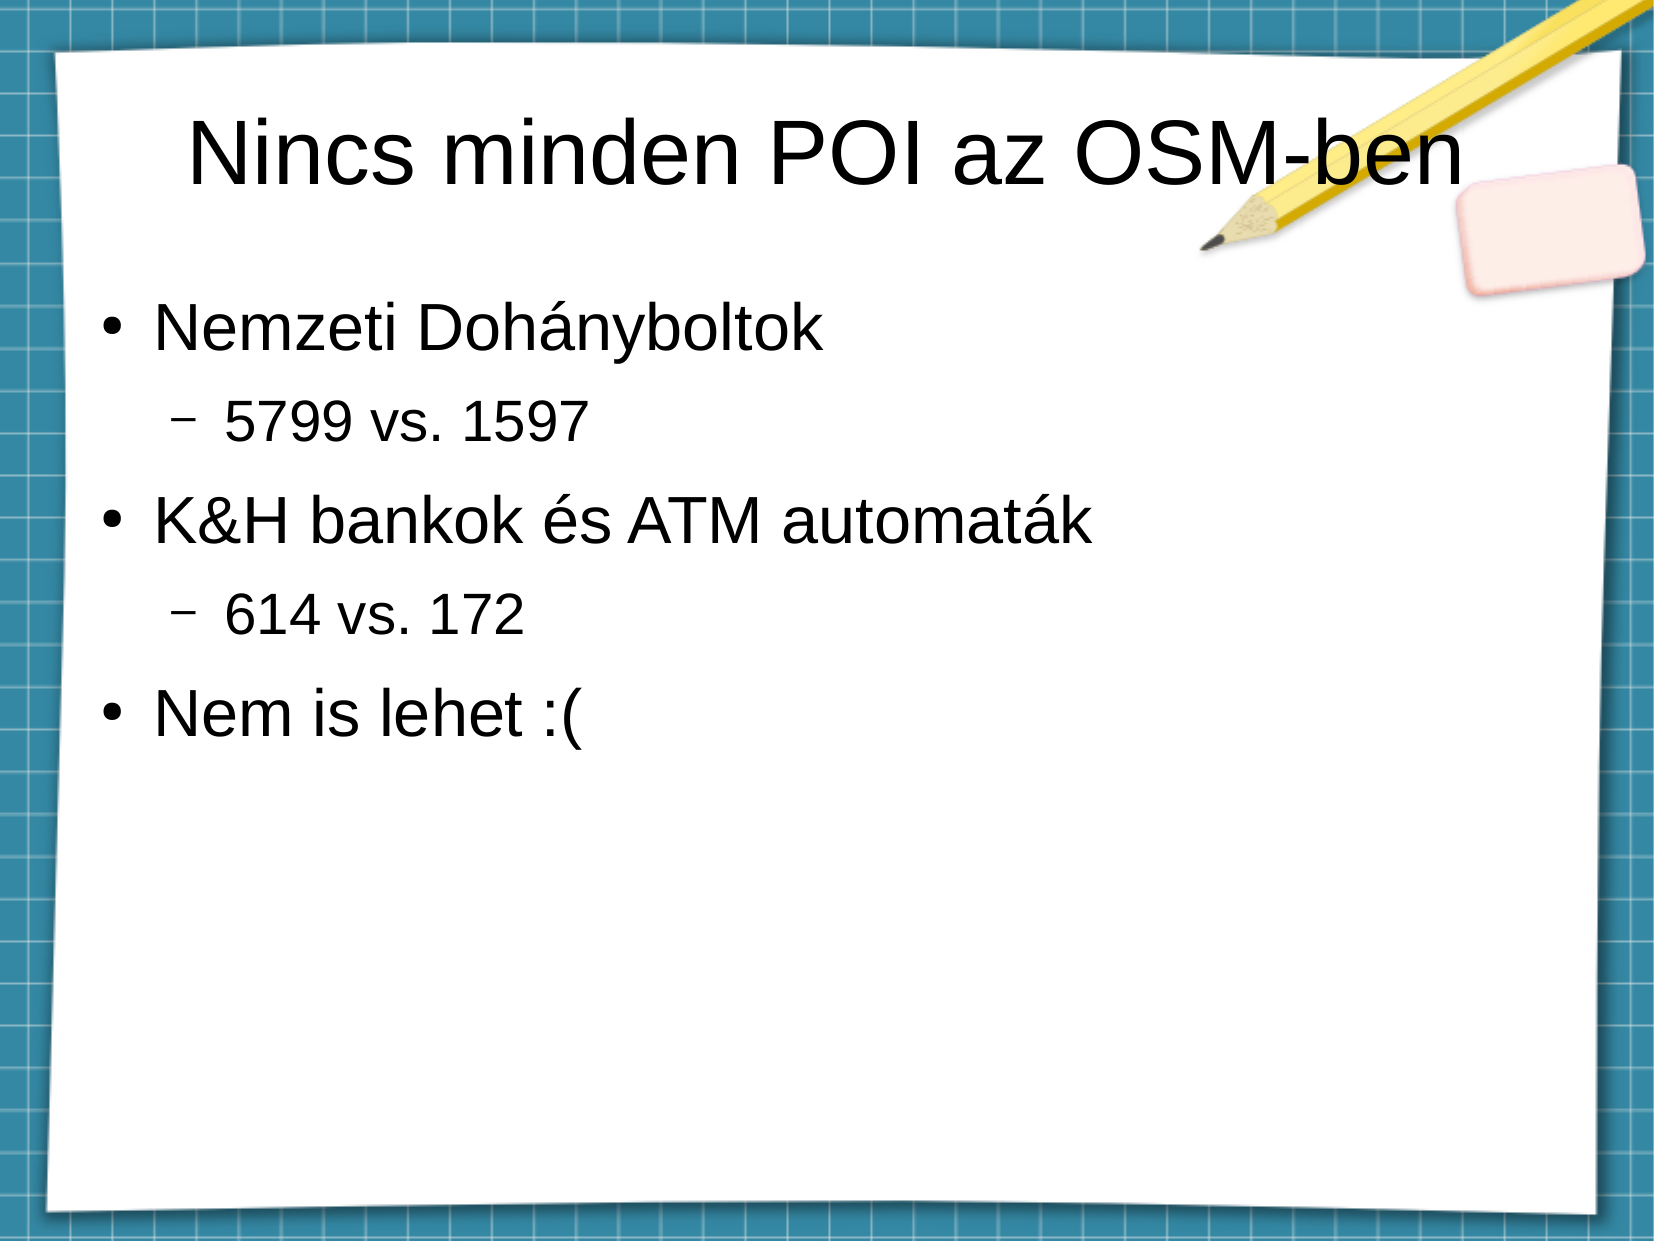

# Nincs minden POI az OSM-ben
Nemzeti Dohányboltok
5799 vs. 1597
K&H bankok és ATM automaták
614 vs. 172
Nem is lehet :(